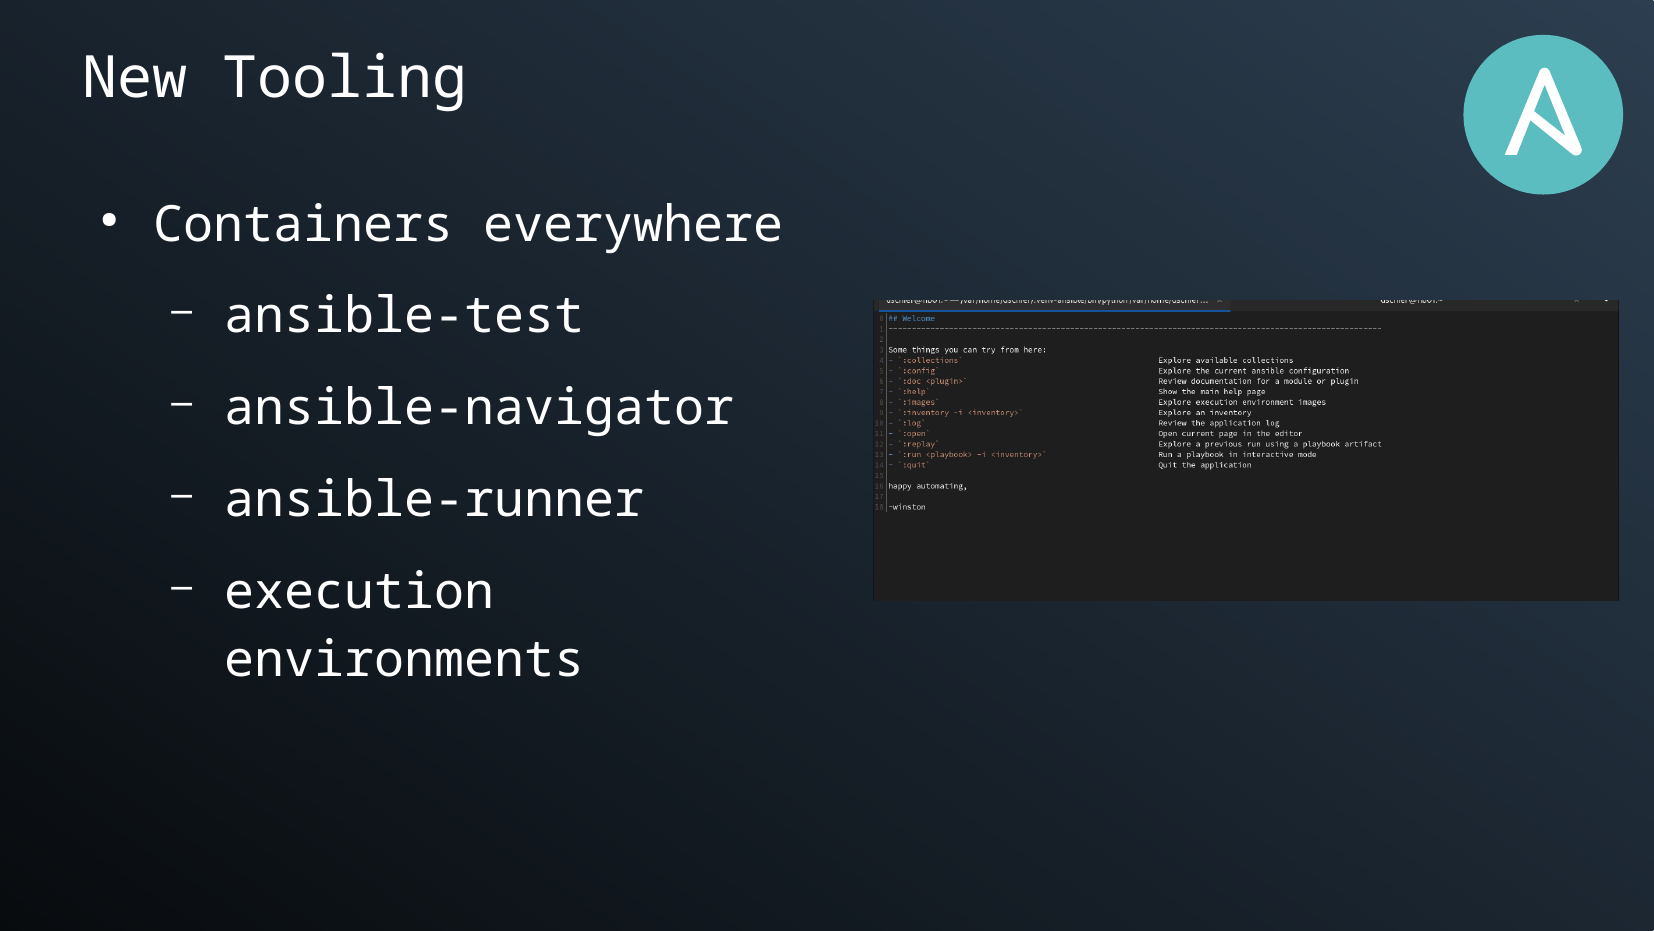

New Tooling
# Containers everywhere
ansible-test
ansible-navigator
ansible-runner
execution environments